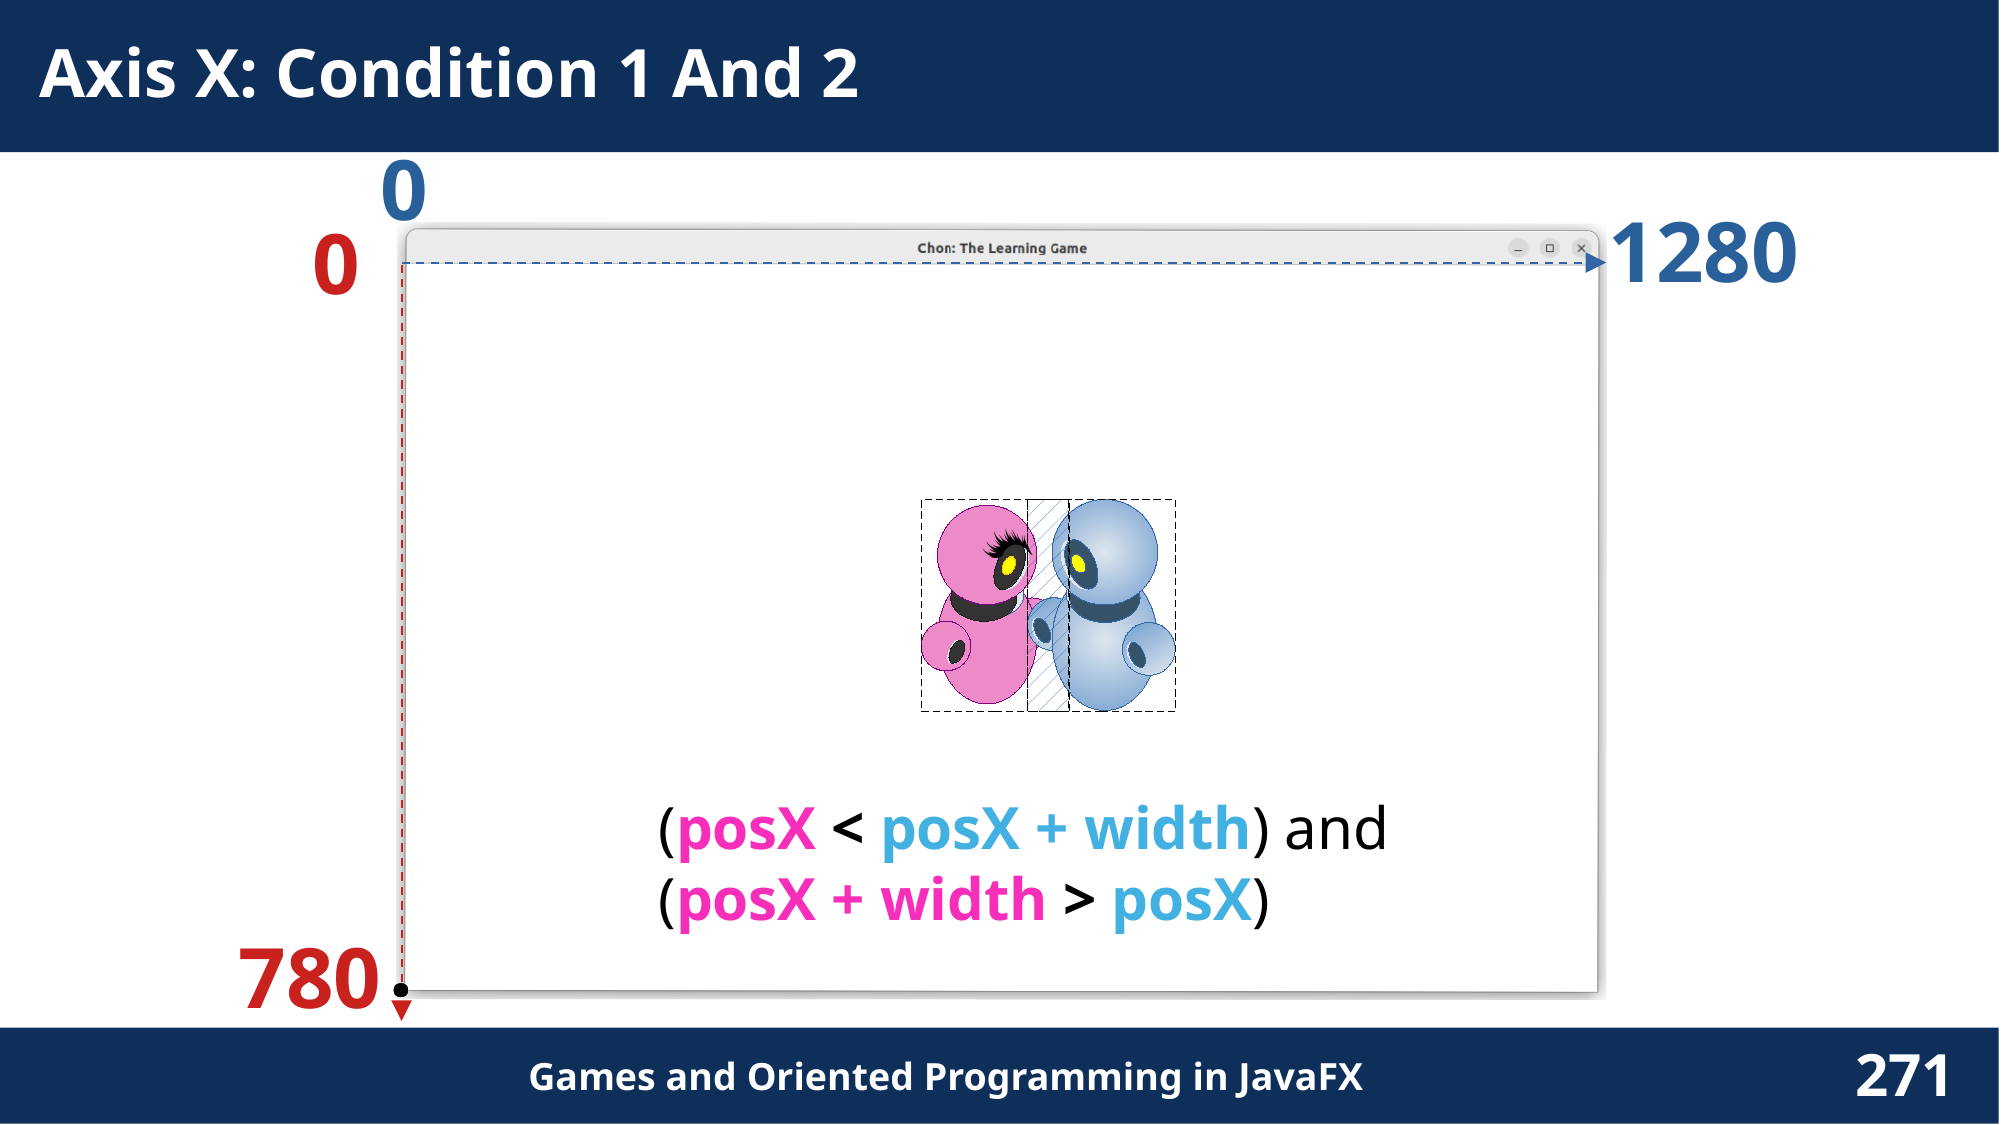

Axis X: Condition 1 And 2
0
1280
0
(posX < posX + width) and
(posX + width > posX)
.
.
780